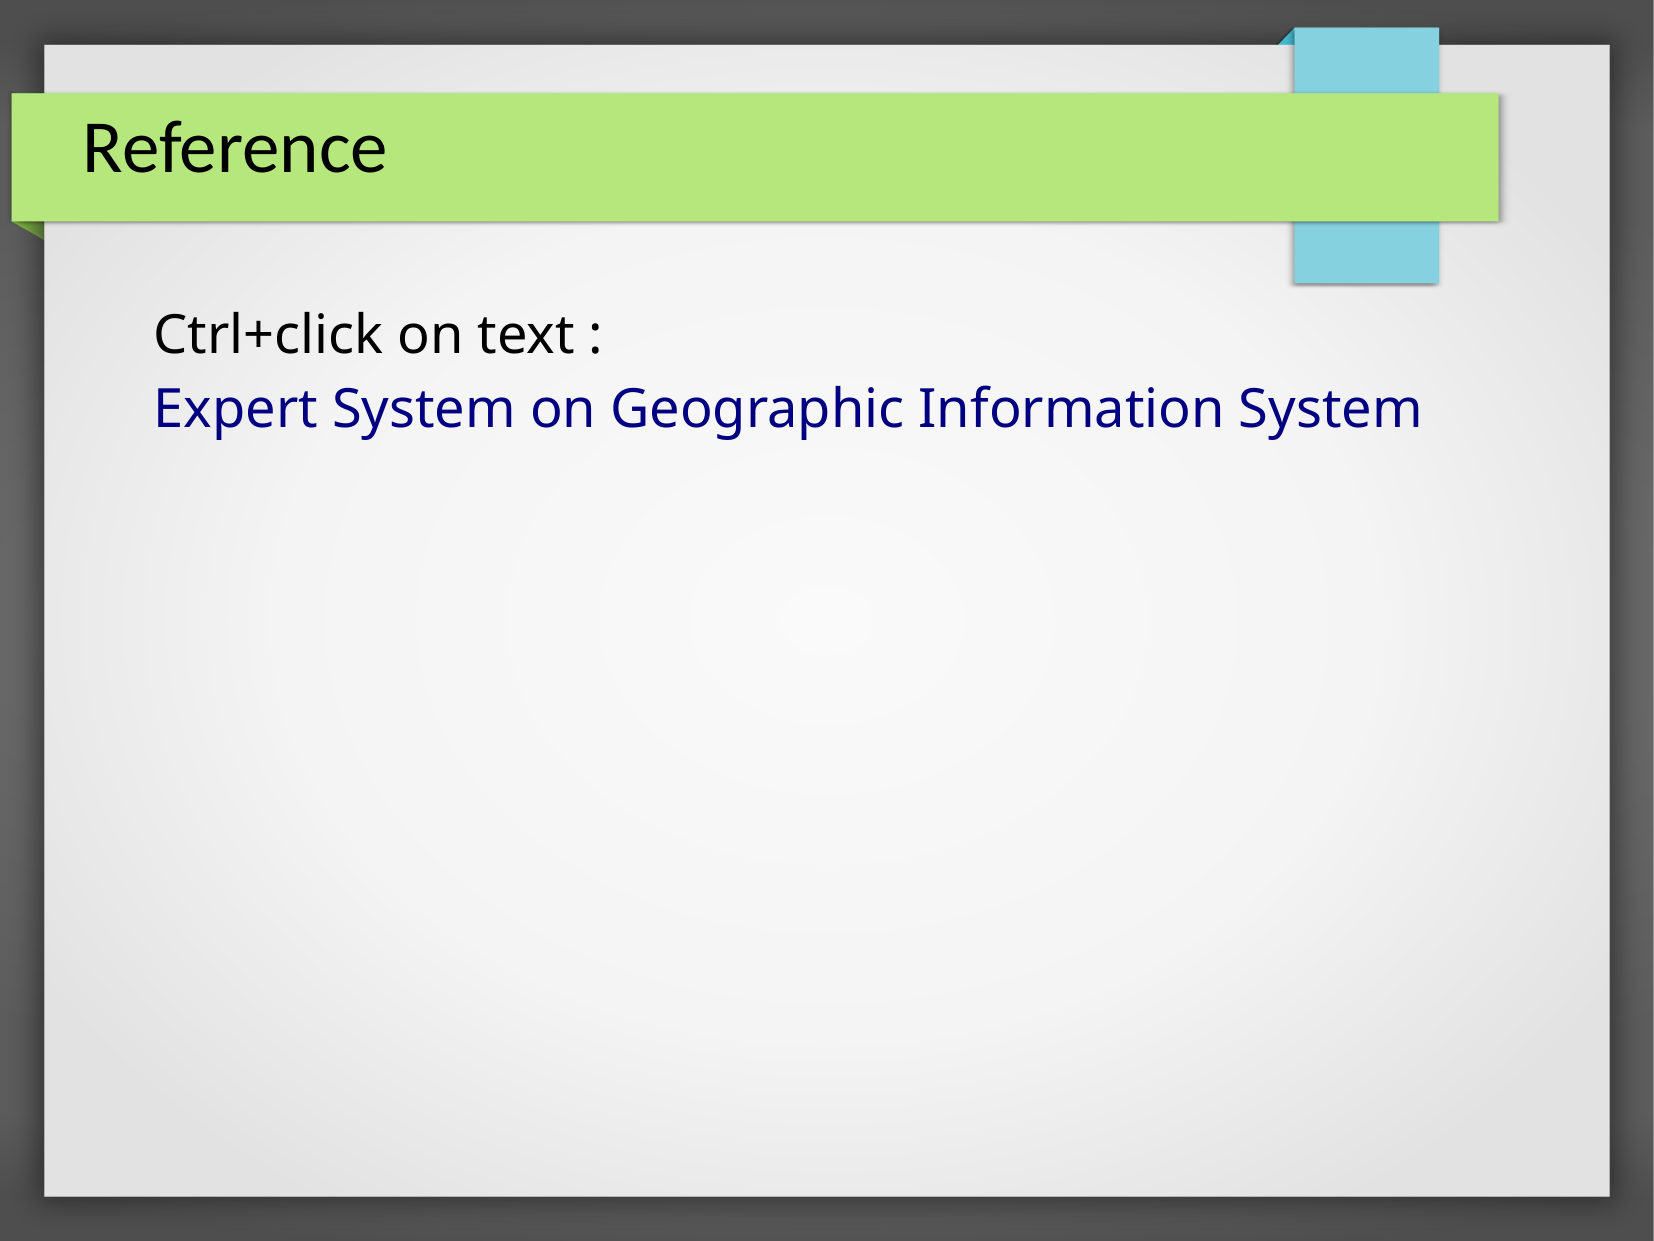

Reference
# Ctrl+click on text : Expert System on Geographic Information System